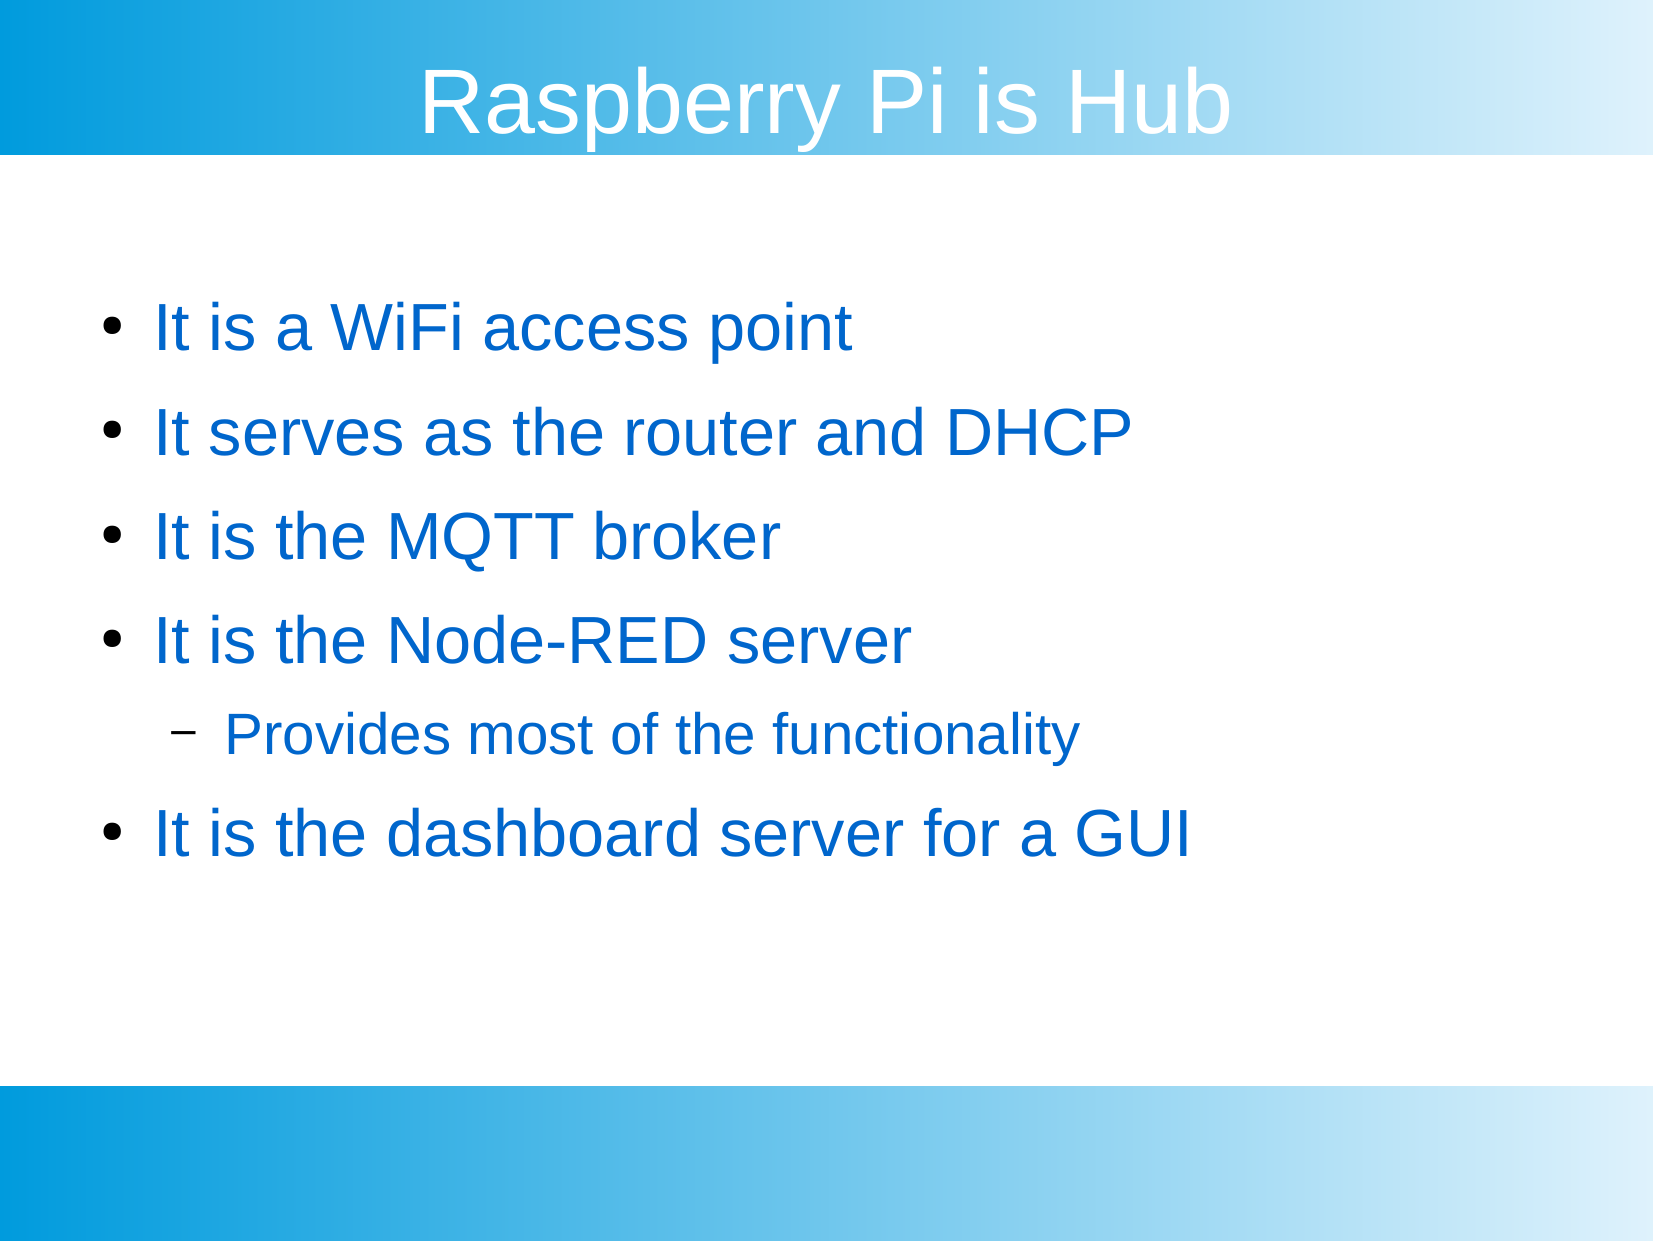

# Raspberry Pi is Hub
It is a WiFi access point
It serves as the router and DHCP
It is the MQTT broker
It is the Node-RED server
Provides most of the functionality
It is the dashboard server for a GUI